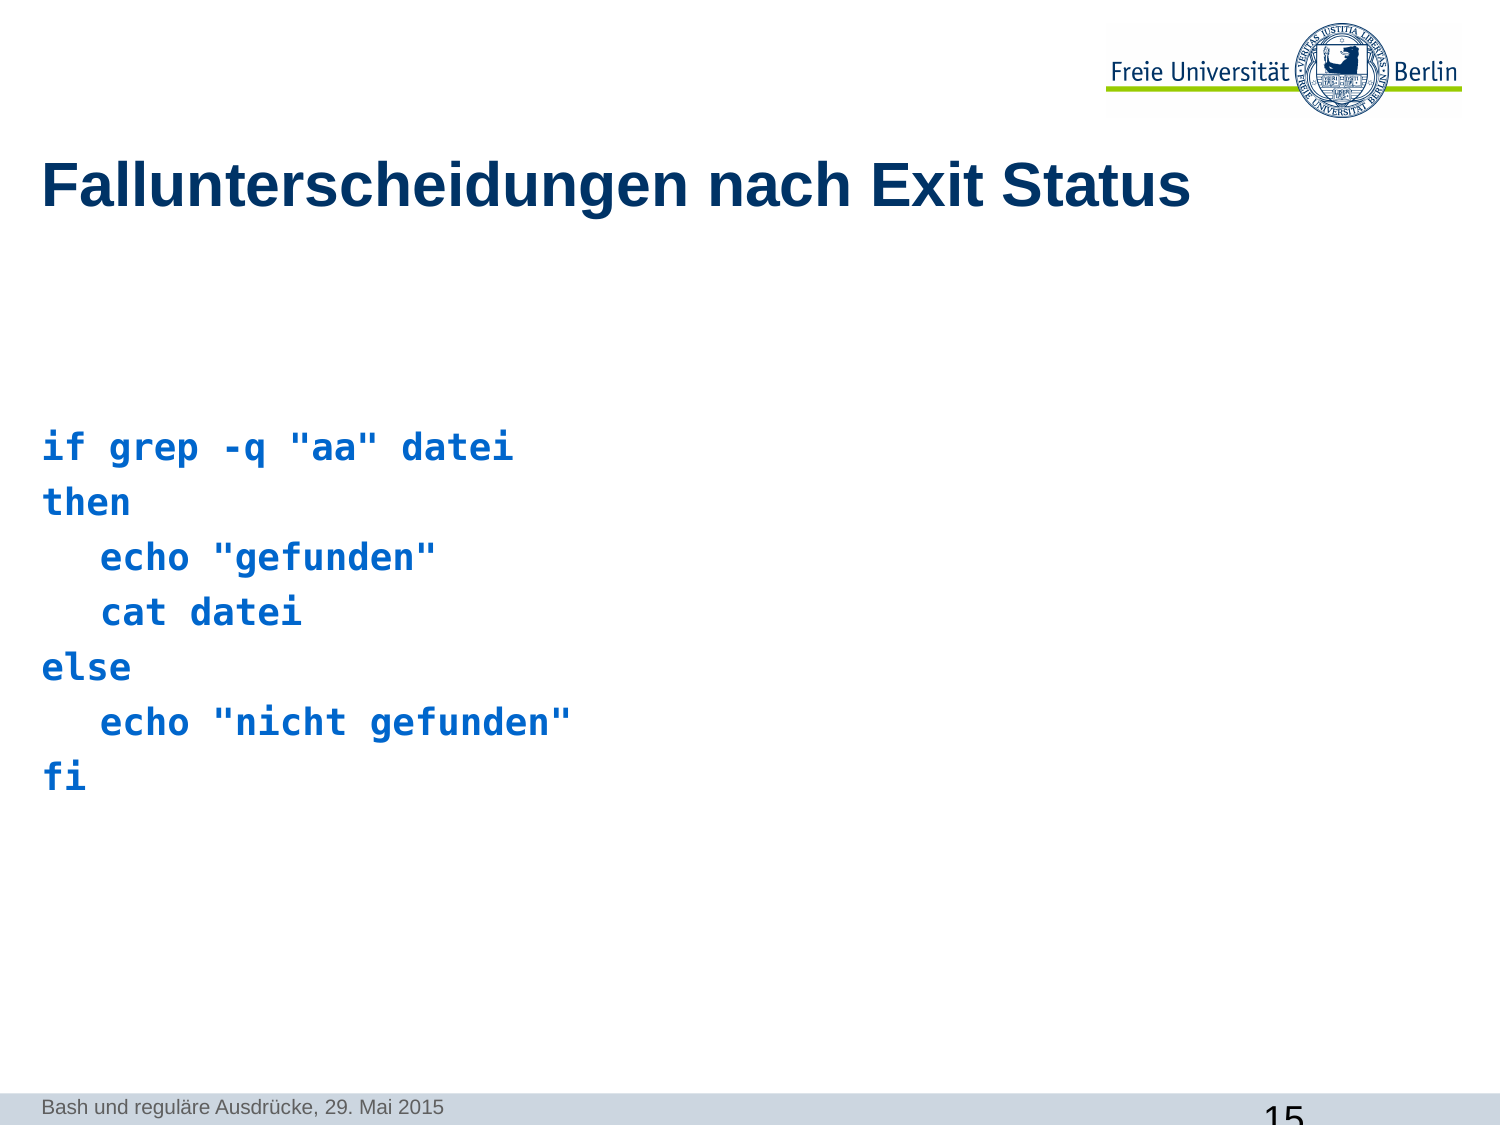

# Fallunterscheidungen nach Exit Status
if grep -q "aa" datei
then
echo "gefunden"
cat datei
else
echo "nicht gefunden"
fi